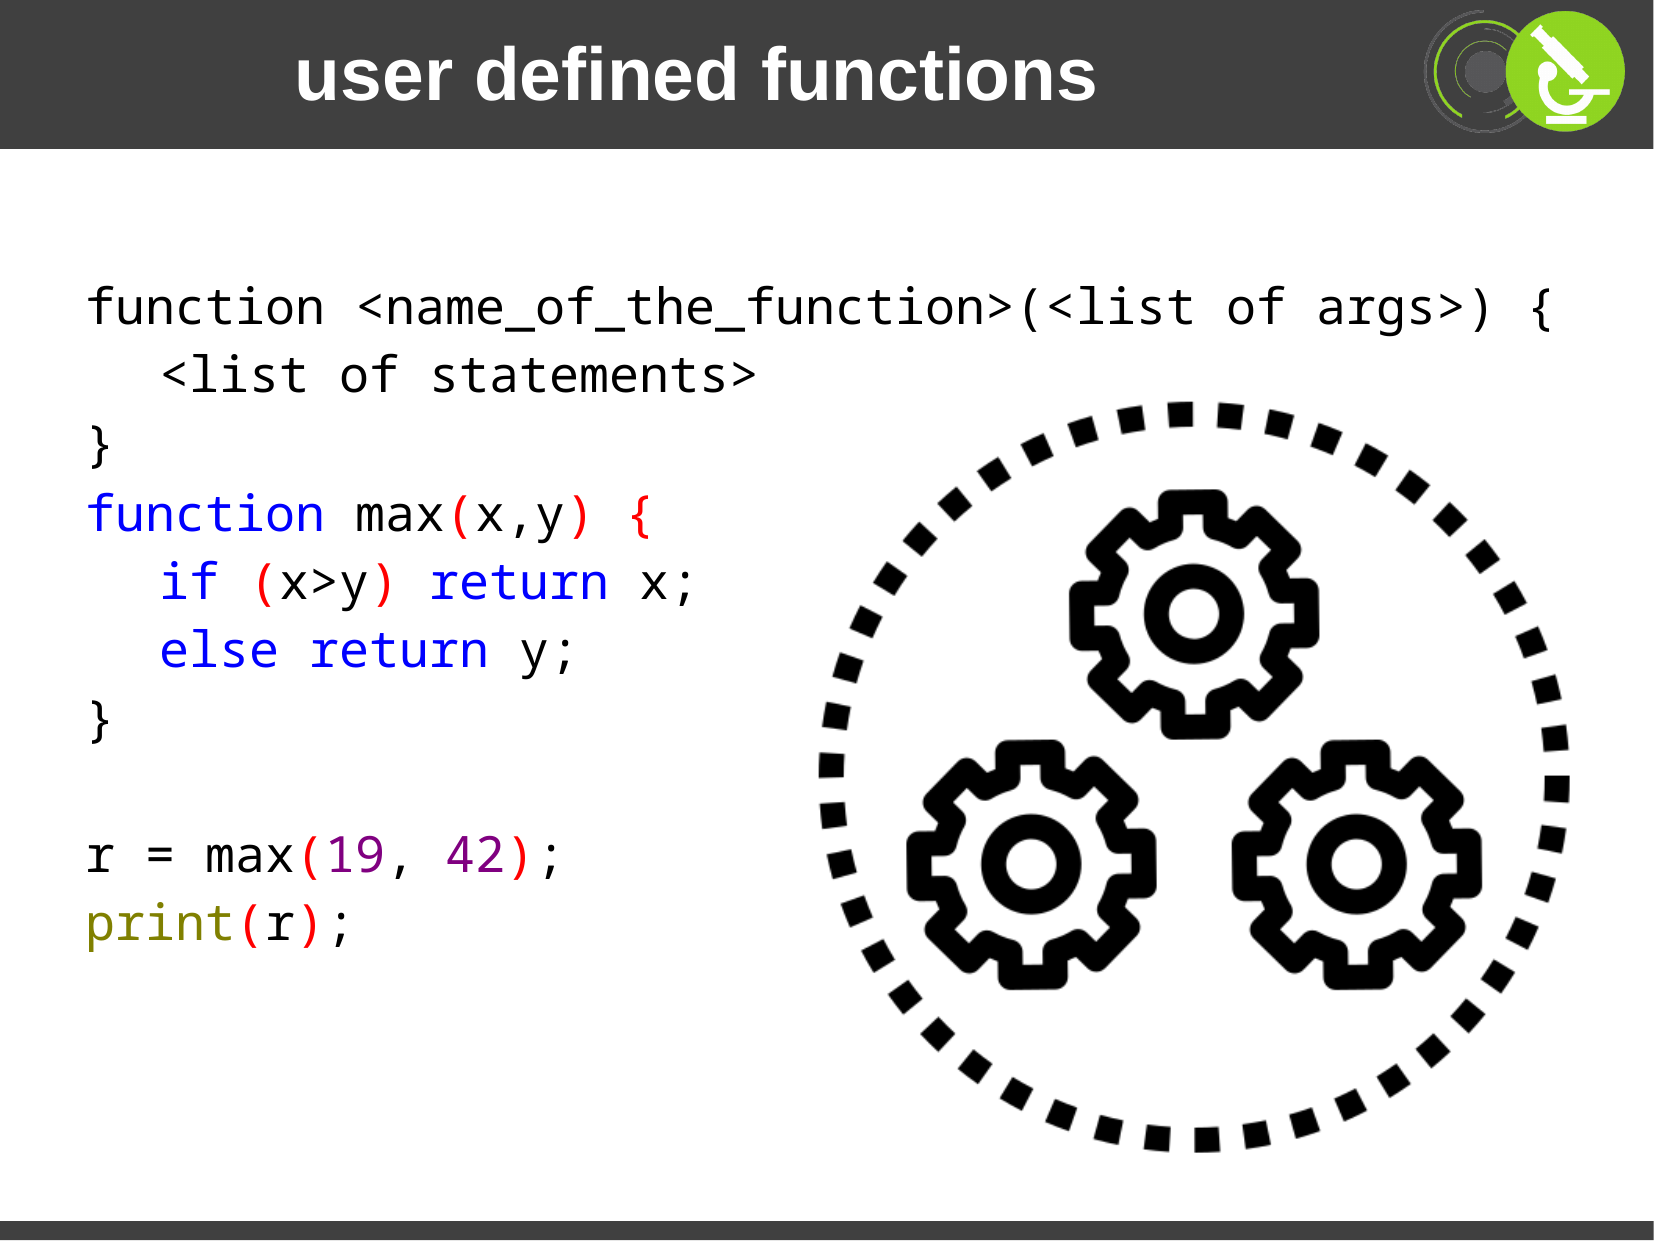

# user defined functions
function <name_of_the_function>(<list of args>) {
	<list of statements>
}
function max(x,y) {
	if (x>y) return x;
	else return y;
}
r = max(19, 42);
print(r);